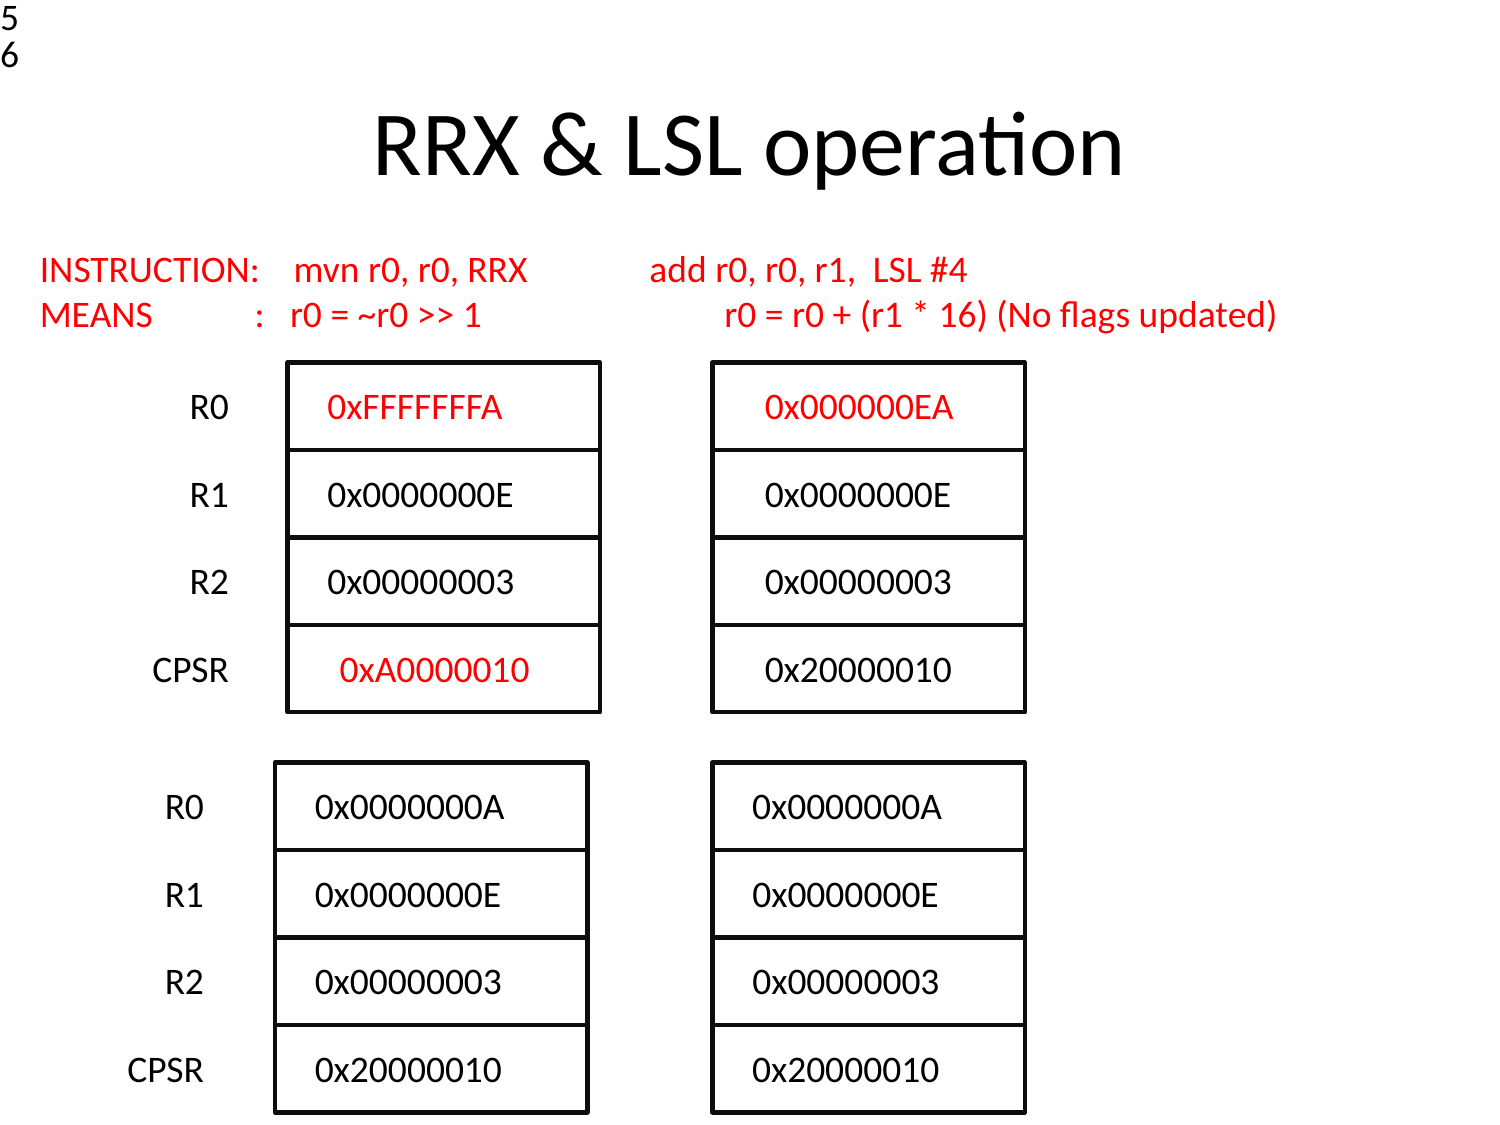

# RRX & LSL operation
INSTRUCTION: mvn r0, r0, RRX	 add r0, r0, r1, LSL #4
MEANS : r0 = ~r0 >> 1	 	 r0 = r0 + (r1 * 16) (No flags updated)
R0
0xFFFFFFFA
0x000000EA
R1
0x0000000E
0x0000000E
R2
0x00000003
0x00000003
CPSR
0xA0000010
0x20000010
R0
0x0000000A
0x0000000A
R1
0x0000000E
0x0000000E
R2
0x00000003
0x00000003
CPSR
0x20000010
0x20000010